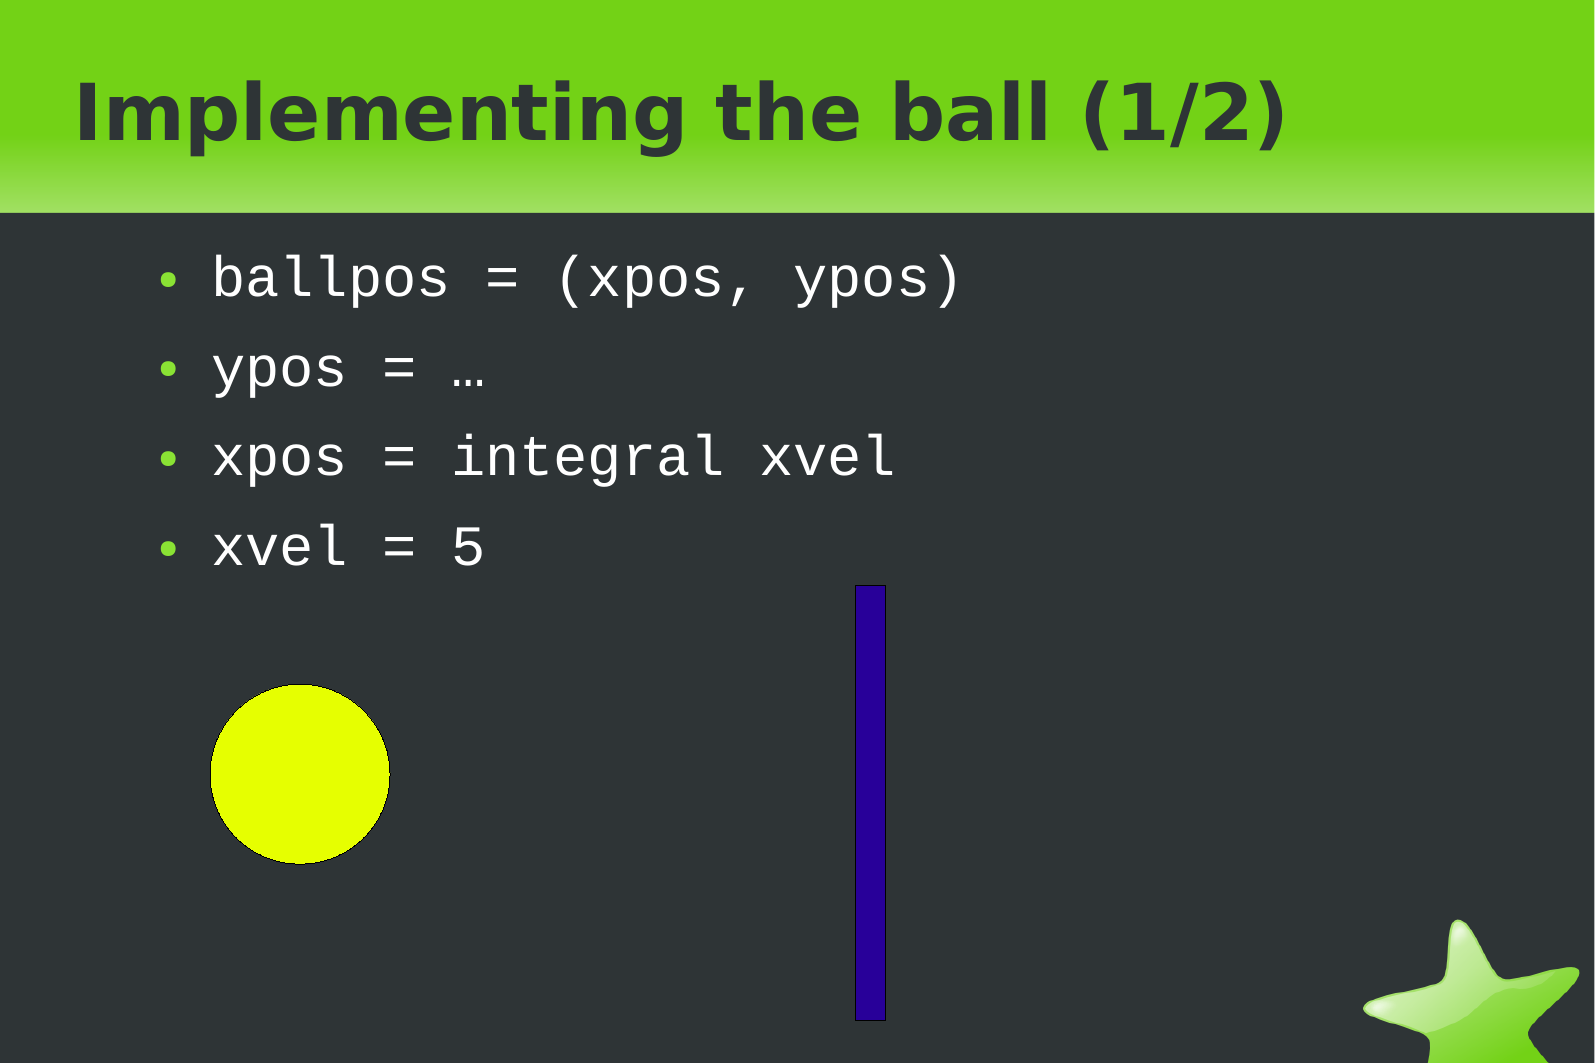

# Implementing the ball (1/2)
ballpos = (xpos, ypos)
ypos = …
xpos = integral xvel
xvel = 5